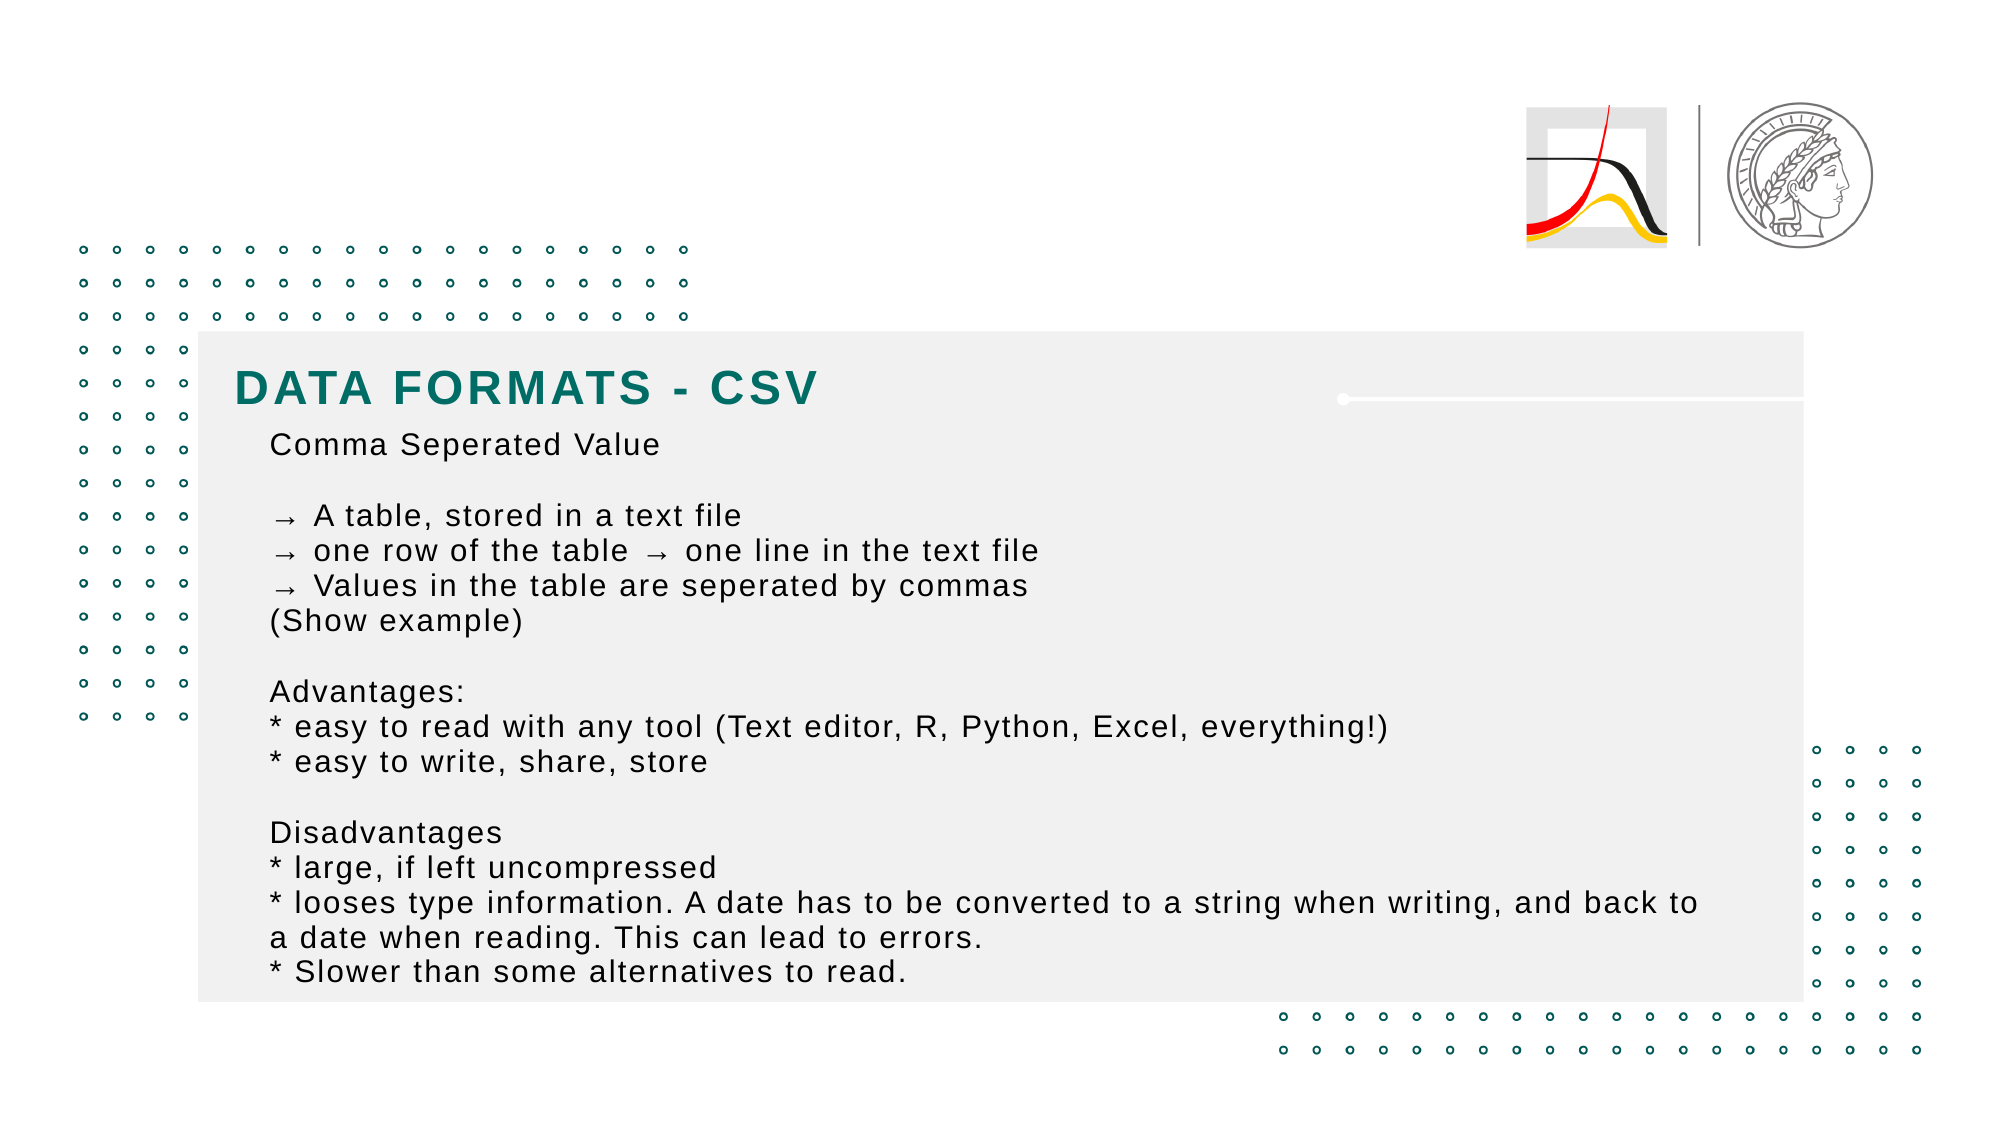

# Data formats - CSV
Comma Seperated Value
→ A table, stored in a text file
→ one row of the table → one line in the text file
→ Values in the table are seperated by commas
(Show example)
Advantages:
* easy to read with any tool (Text editor, R, Python, Excel, everything!)
* easy to write, share, store
Disadvantages
* large, if left uncompressed
* looses type information. A date has to be converted to a string when writing, and back to a date when reading. This can lead to errors.
* Slower than some alternatives to read.